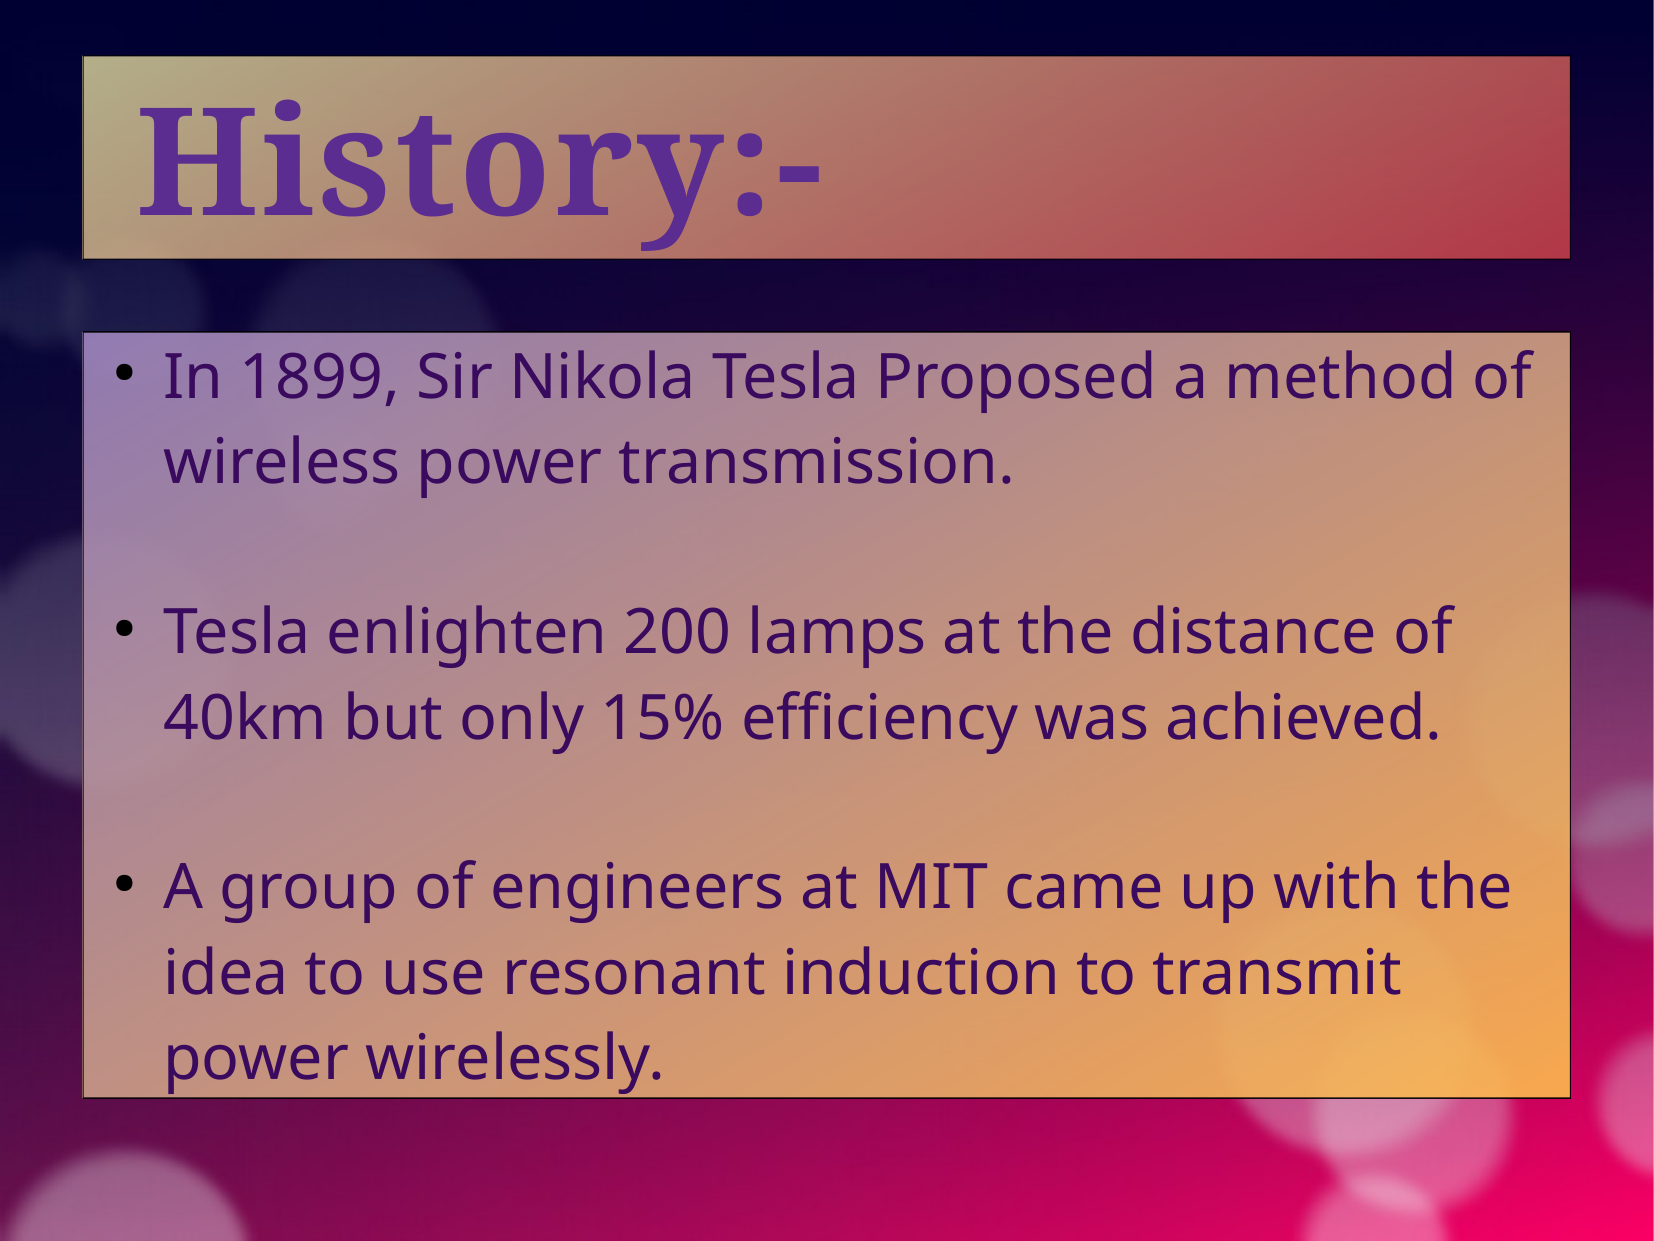

# History:-
In 1899, Sir Nikola Tesla Proposed a method of wireless power transmission.
Tesla enlighten 200 lamps at the distance of 40km but only 15% efficiency was achieved.
A group of engineers at MIT came up with the idea to use resonant induction to transmit power wirelessly.